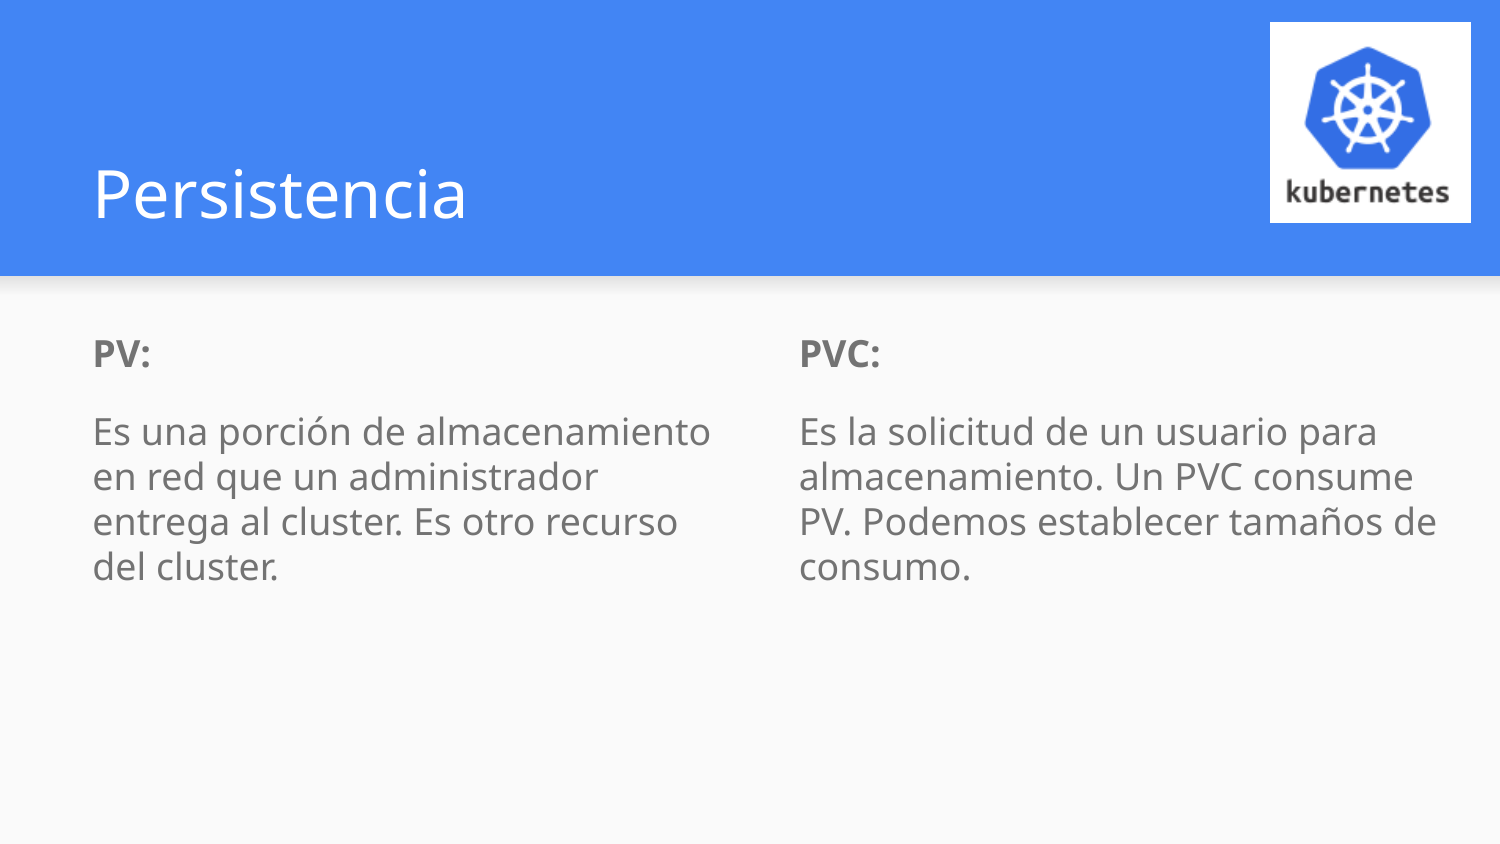

# Persistencia
PV:
Es una porción de almacenamiento en red que un administrador entrega al cluster. Es otro recurso del cluster.
PVC:
Es la solicitud de un usuario para almacenamiento. Un PVC consume PV. Podemos establecer tamaños de consumo.